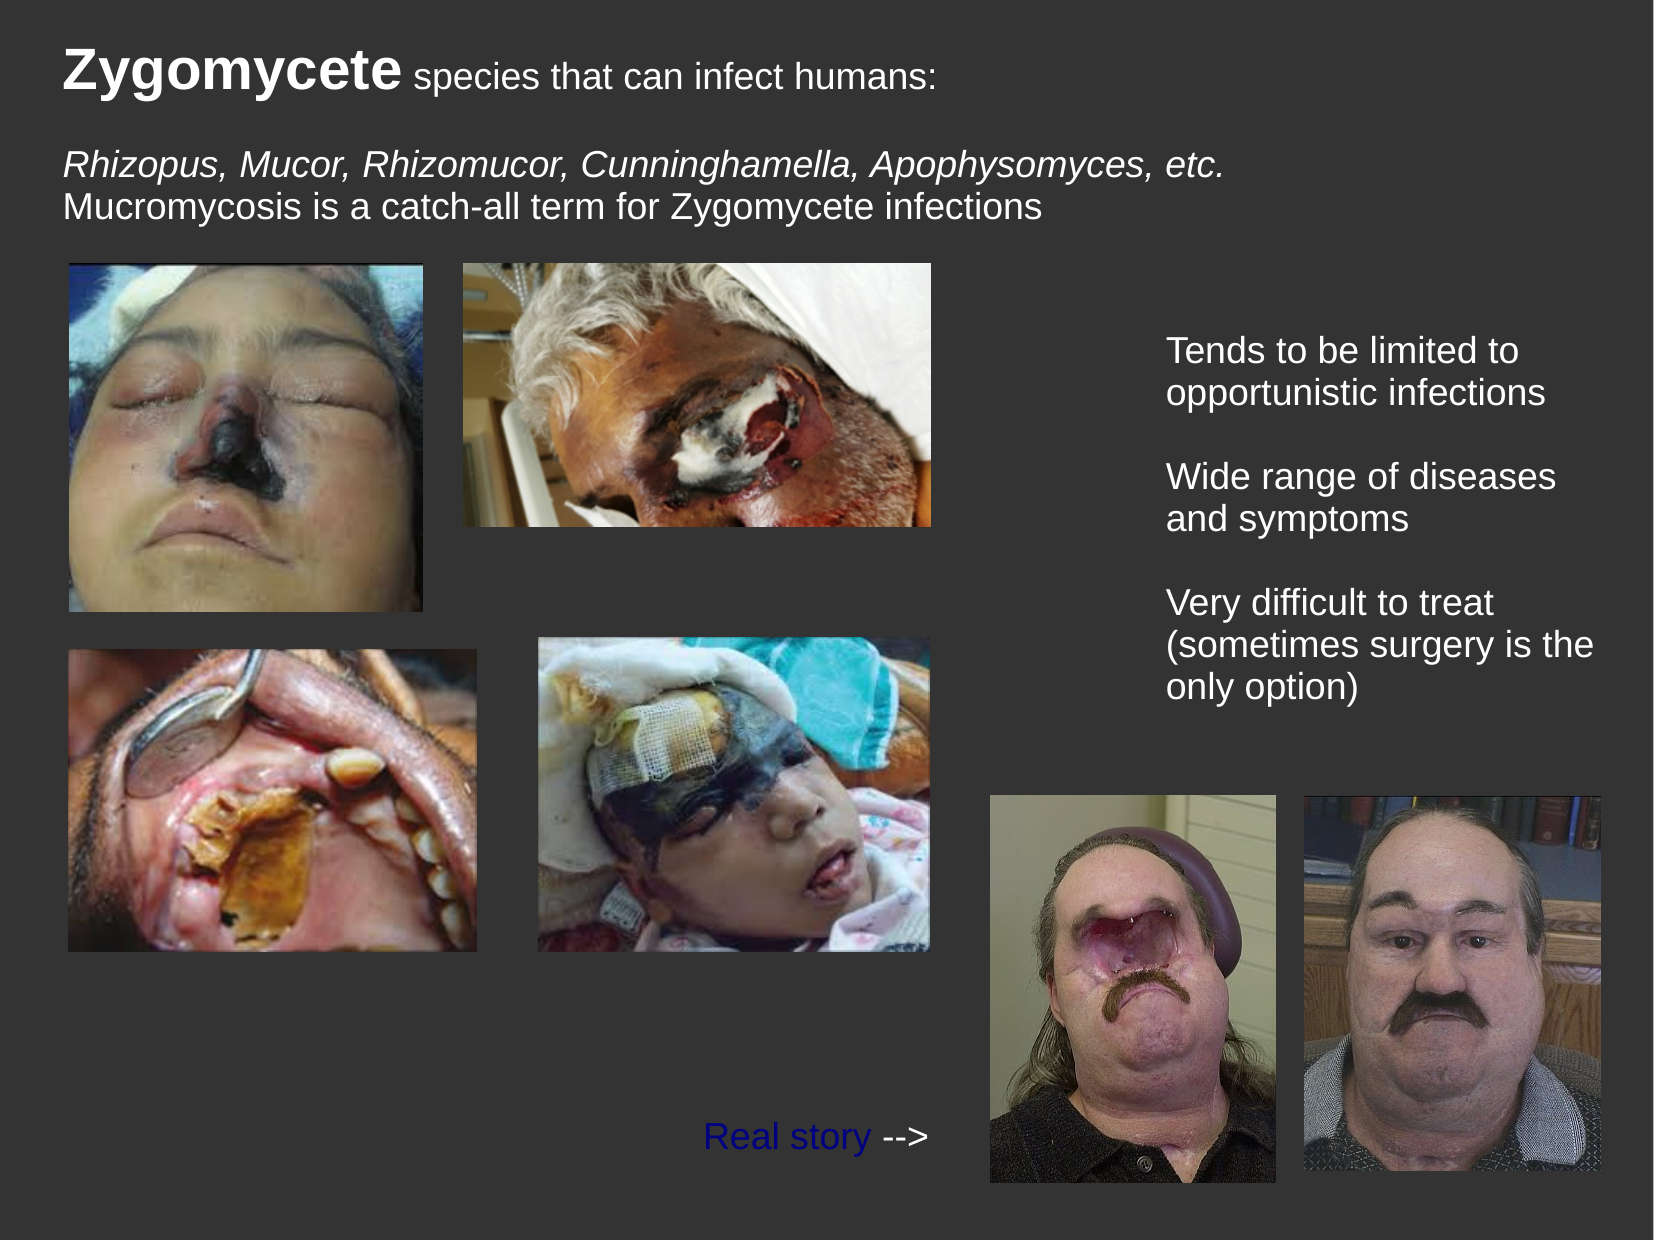

Zygomycete species that can infect humans:
Rhizopus, Mucor, Rhizomucor, Cunninghamella, Apophysomyces, etc.
Mucromycosis is a catch-all term for Zygomycete infections
Tends to be limited to opportunistic infections
Wide range of diseases and symptoms
Very difficult to treat (sometimes surgery is the only option)
Real story -->